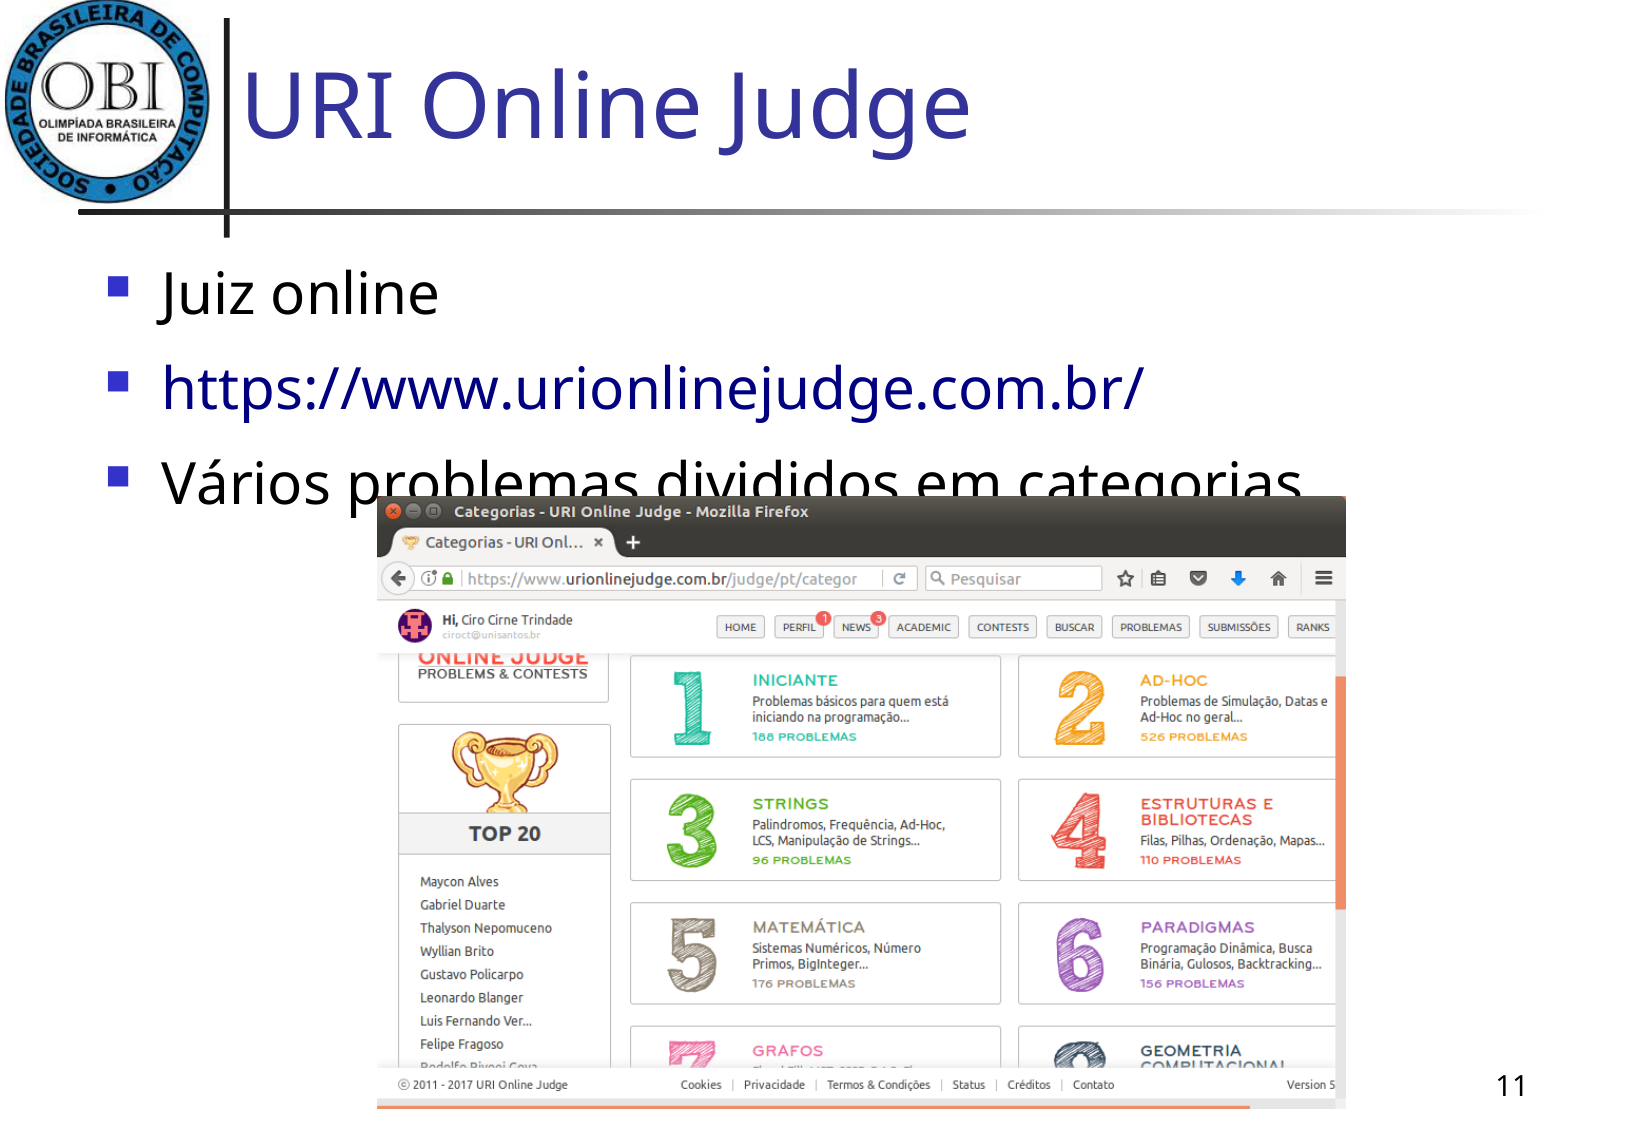

# URI Online Judge
Juiz online
https://www.urionlinejudge.com.br/
Vários problemas divididos em categorias